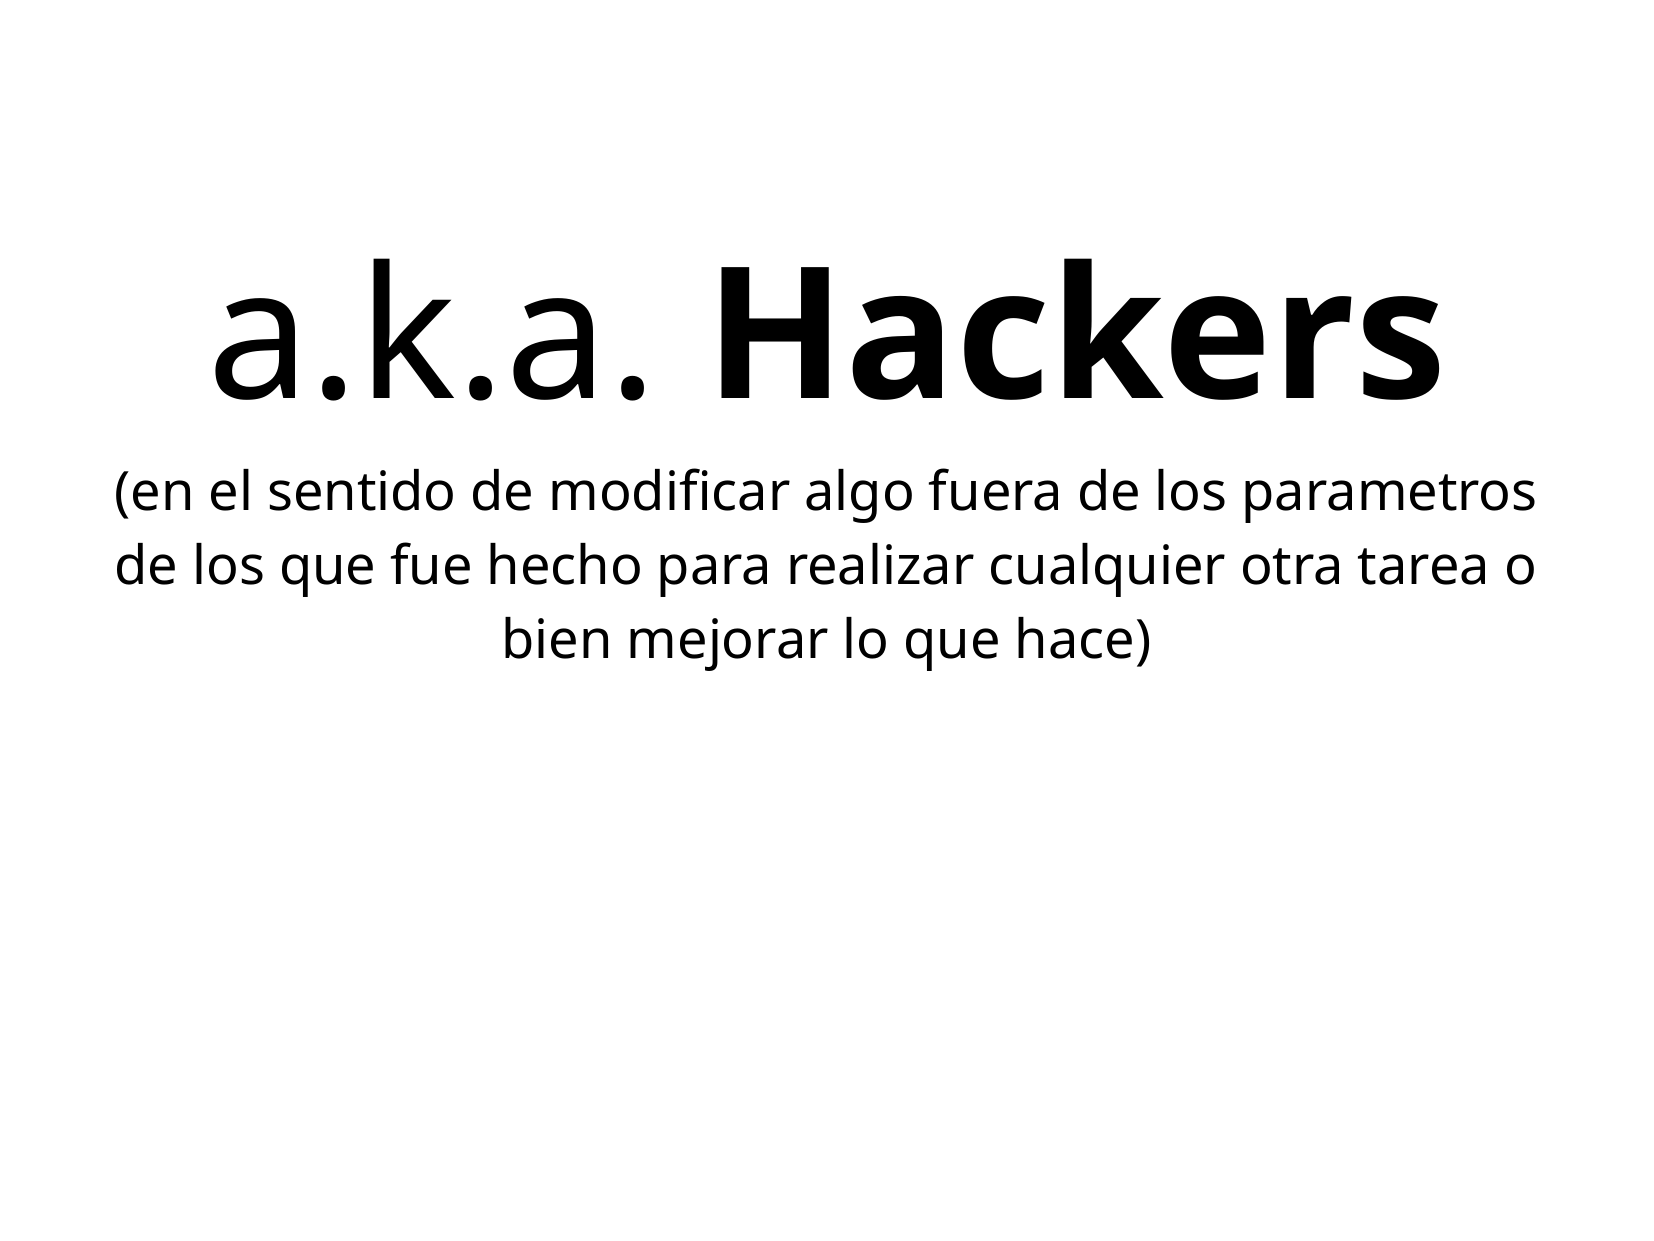

# a.k.a. Hackers
(en el sentido de modificar algo fuera de los parametros de los que fue hecho para realizar cualquier otra tarea o bien mejorar lo que hace)